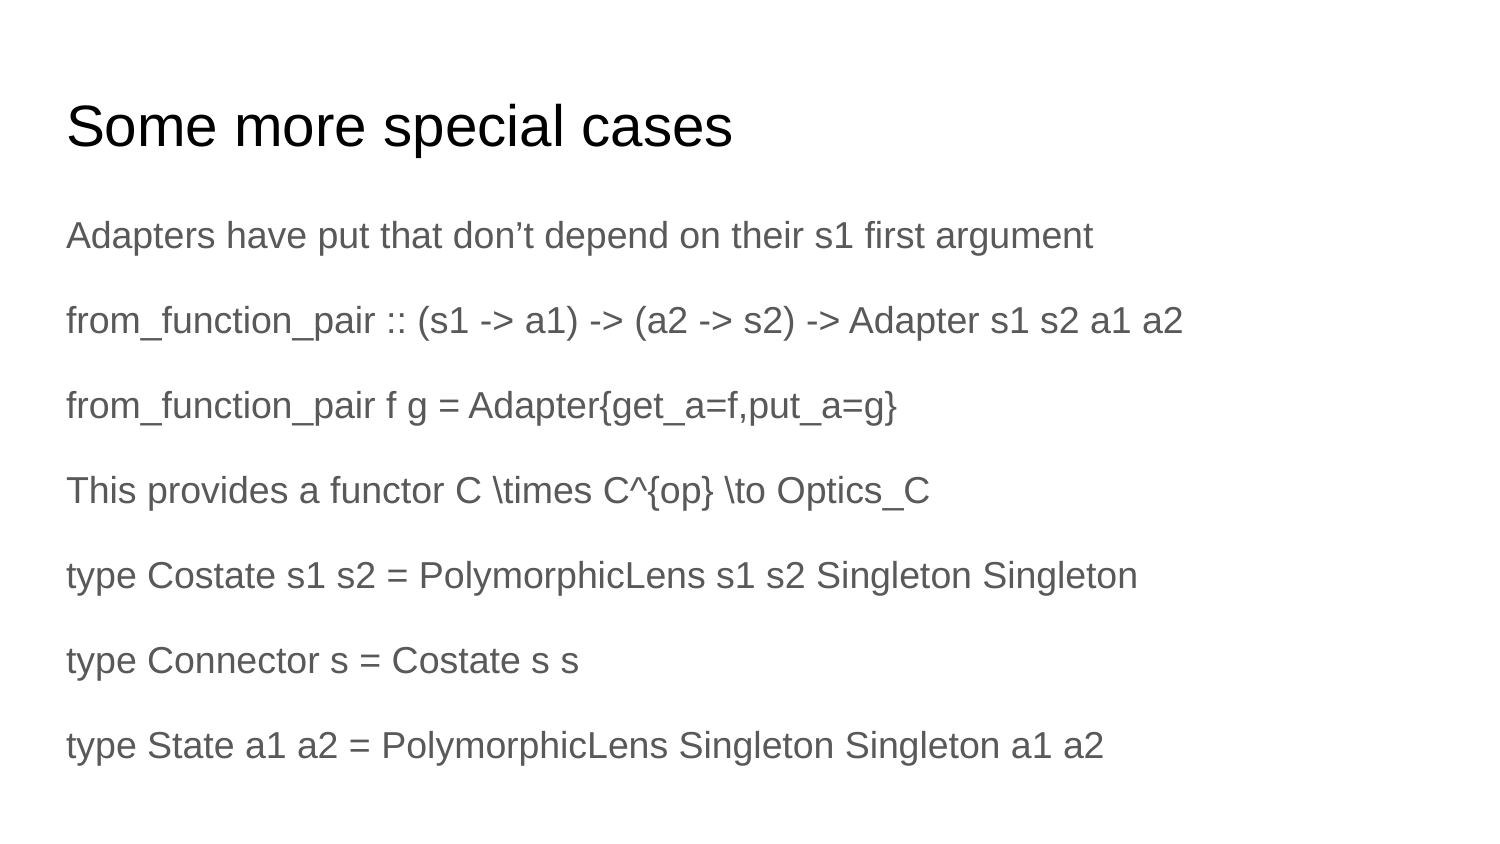

# Some more special cases
Adapters have put that don’t depend on their s1 first argument
from_function_pair :: (s1 -> a1) -> (a2 -> s2) -> Adapter s1 s2 a1 a2
from_function_pair f g = Adapter{get_a=f,put_a=g}
This provides a functor C \times C^{op} \to Optics_C
type Costate s1 s2 = PolymorphicLens s1 s2 Singleton Singleton
type Connector s = Costate s s
type State a1 a2 = PolymorphicLens Singleton Singleton a1 a2